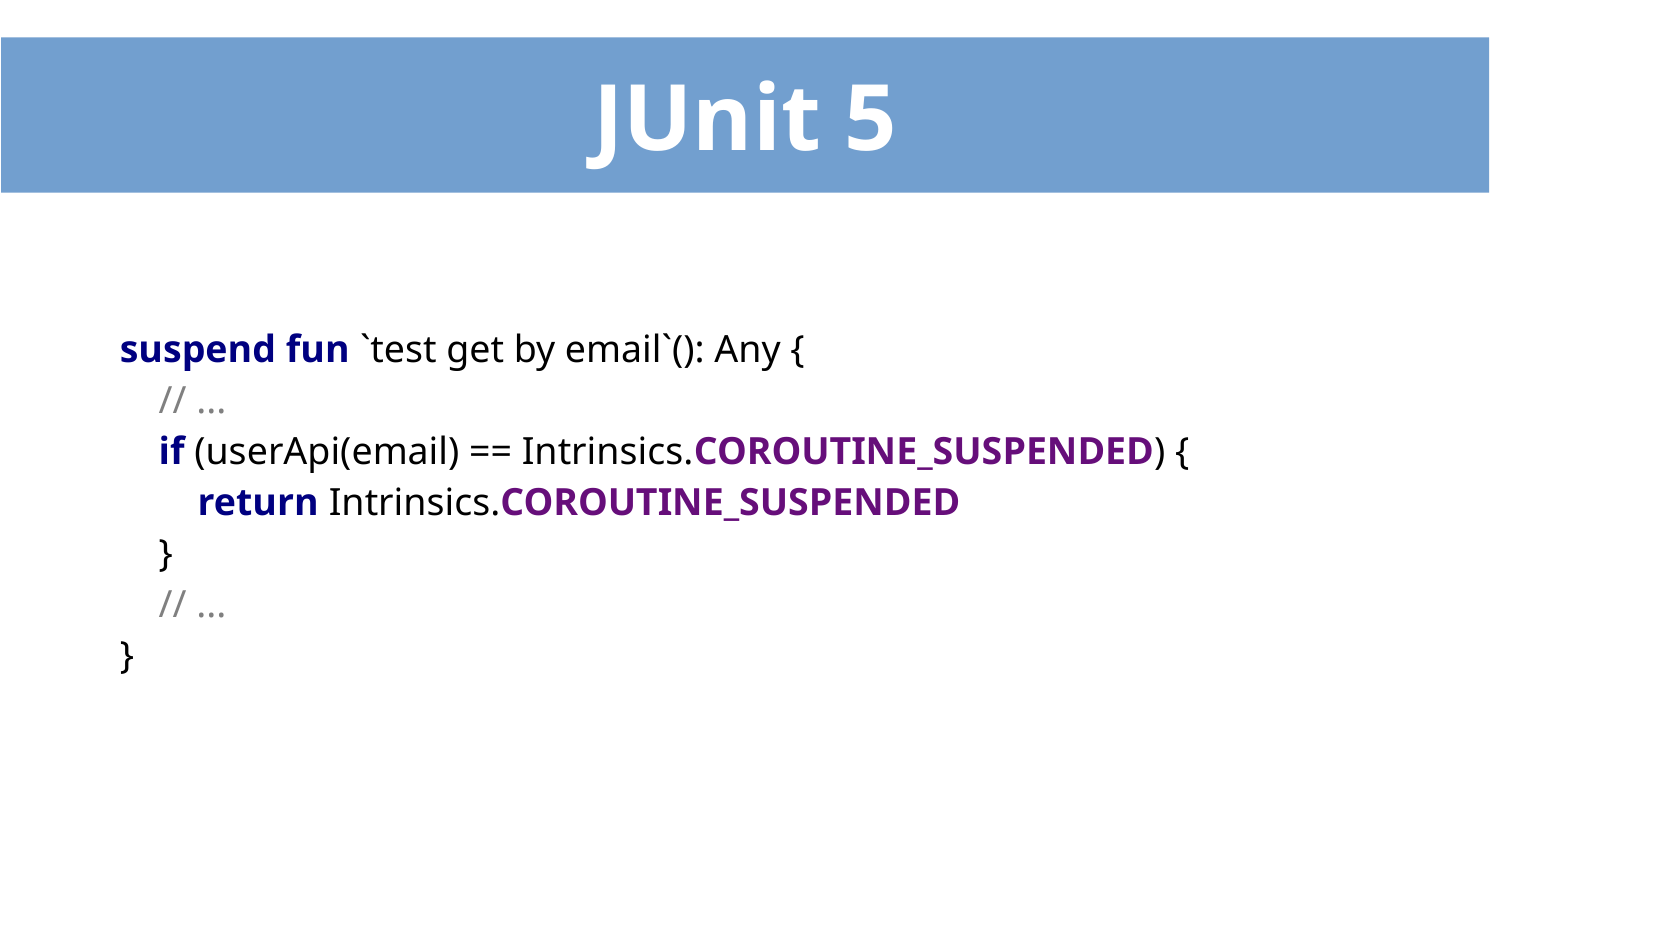

# JUnit 5
suspend fun `test get by email`(): Any {
 // ...
 if (userApi(email) == Intrinsics.COROUTINE_SUSPENDED) {
 return Intrinsics.COROUTINE_SUSPENDED
 }
 // ...
}